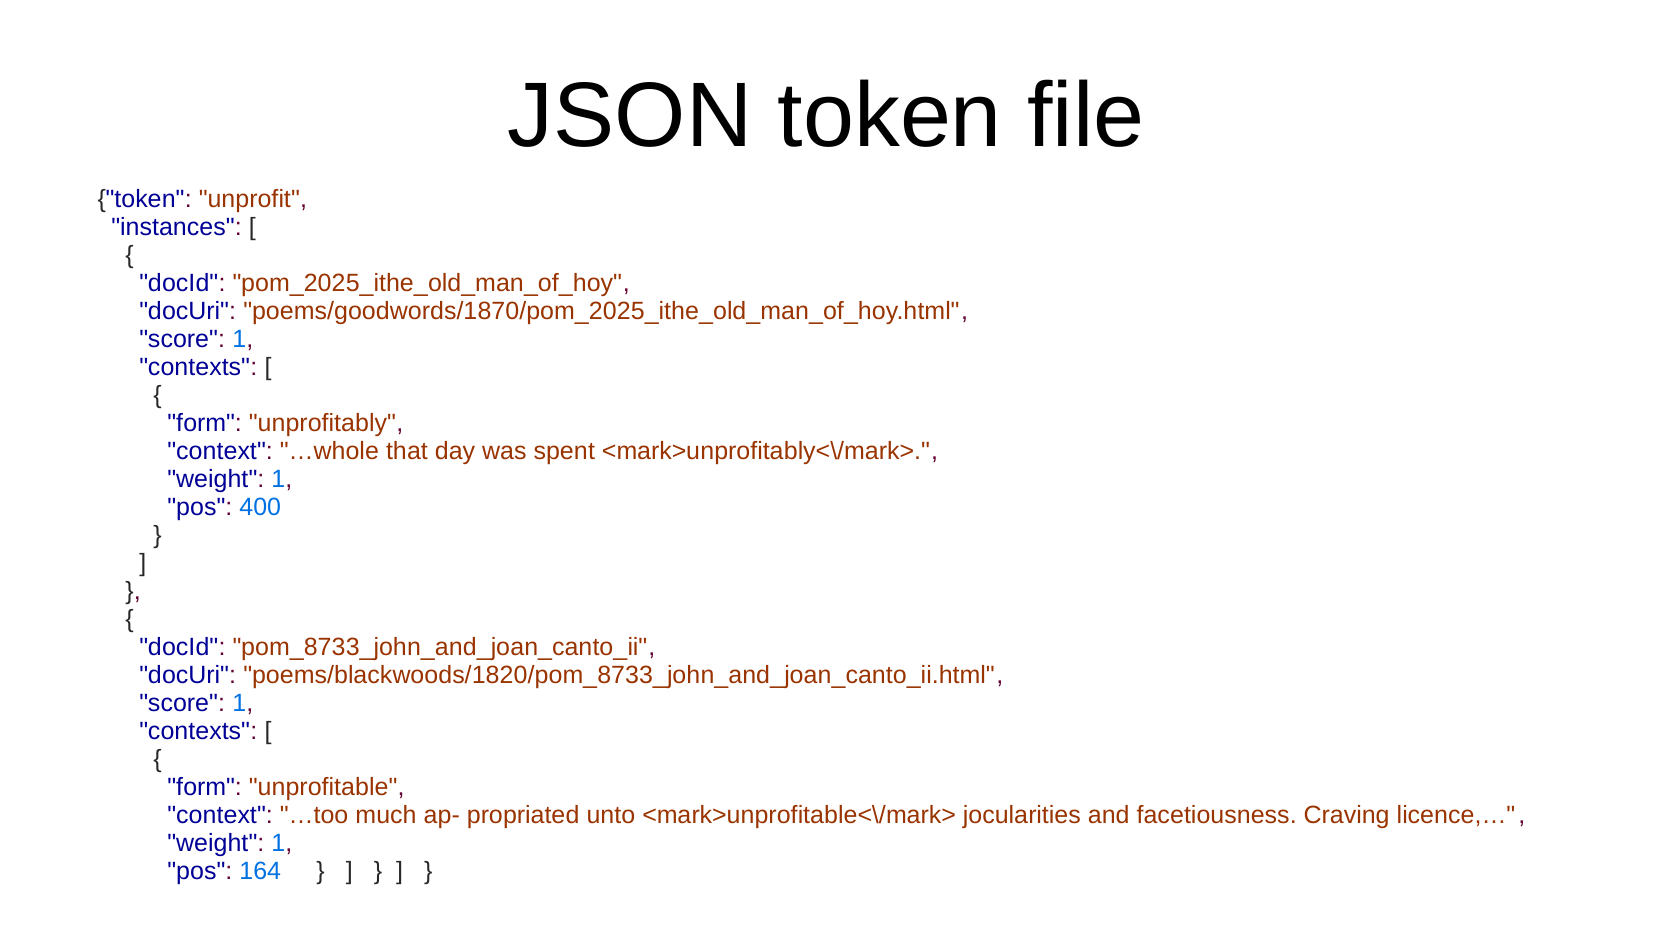

# JSON token file
{"token": "unprofit",
 "instances": [
 {
 "docId": "pom_2025_ithe_old_man_of_hoy",
 "docUri": "poems/goodwords/1870/pom_2025_ithe_old_man_of_hoy.html",
 "score": 1,
 "contexts": [
 {
 "form": "unprofitably",
 "context": "…whole that day was spent <mark>unprofitably<\/mark>.",
 "weight": 1,
 "pos": 400
 }
 ]
 },
 {
 "docId": "pom_8733_john_and_joan_canto_ii",
 "docUri": "poems/blackwoods/1820/pom_8733_john_and_joan_canto_ii.html",
 "score": 1,
 "contexts": [
 {
 "form": "unprofitable",
 "context": "…too much ap- propriated unto <mark>unprofitable<\/mark> jocularities and facetiousness. Craving licence,…",
 "weight": 1,
 "pos": 164 } ] } ] }